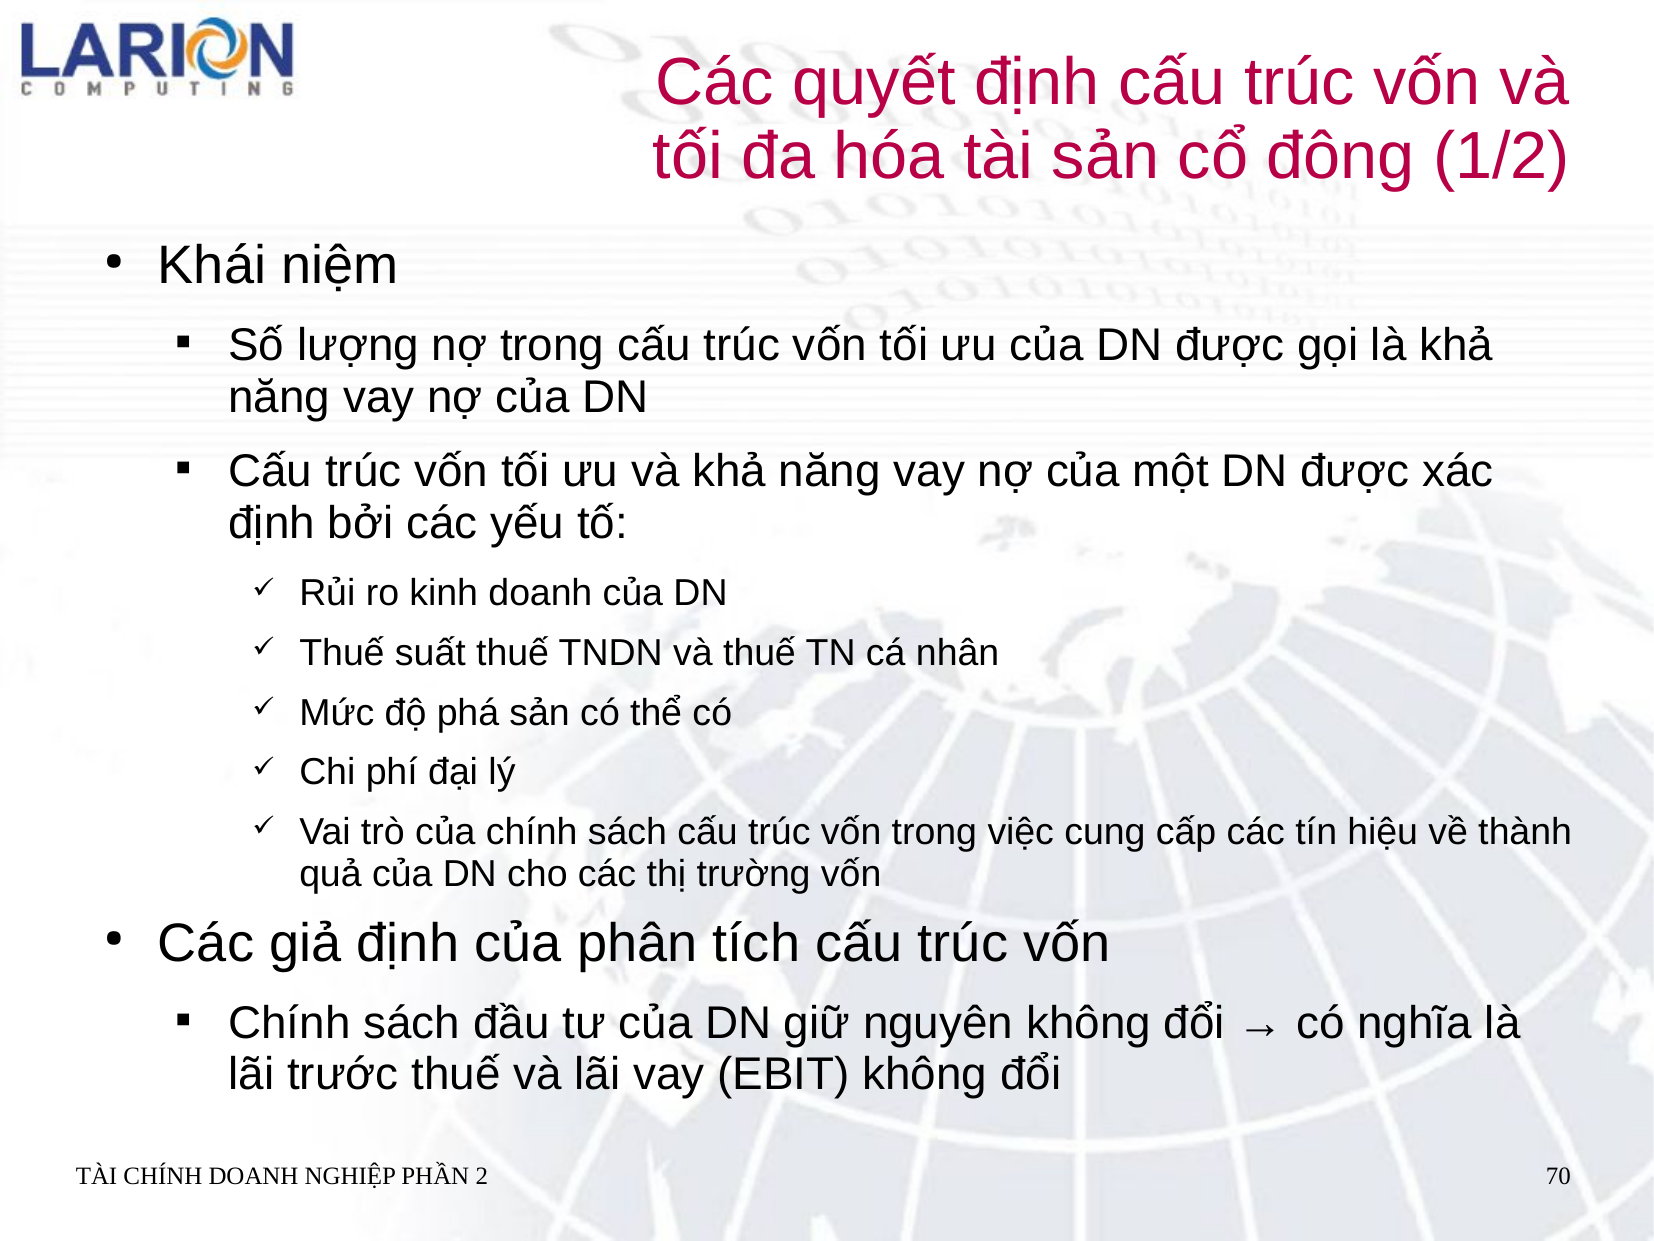

# Các quyết định cấu trúc vốn và tối đa hóa tài sản cổ đông (1/2)
Khái niệm
Số lượng nợ trong cấu trúc vốn tối ưu của DN được gọi là khả năng vay nợ của DN
Cấu trúc vốn tối ưu và khả năng vay nợ của một DN được xác định bởi các yếu tố:
Rủi ro kinh doanh của DN
Thuế suất thuế TNDN và thuế TN cá nhân
Mức độ phá sản có thể có
Chi phí đại lý
Vai trò của chính sách cấu trúc vốn trong việc cung cấp các tín hiệu về thành quả của DN cho các thị trường vốn
Các giả định của phân tích cấu trúc vốn
Chính sách đầu tư của DN giữ nguyên không đổi → có nghĩa là lãi trước thuế và lãi vay (EBIT) không đổi
TÀI CHÍNH DOANH NGHIỆP PHẦN 2
70